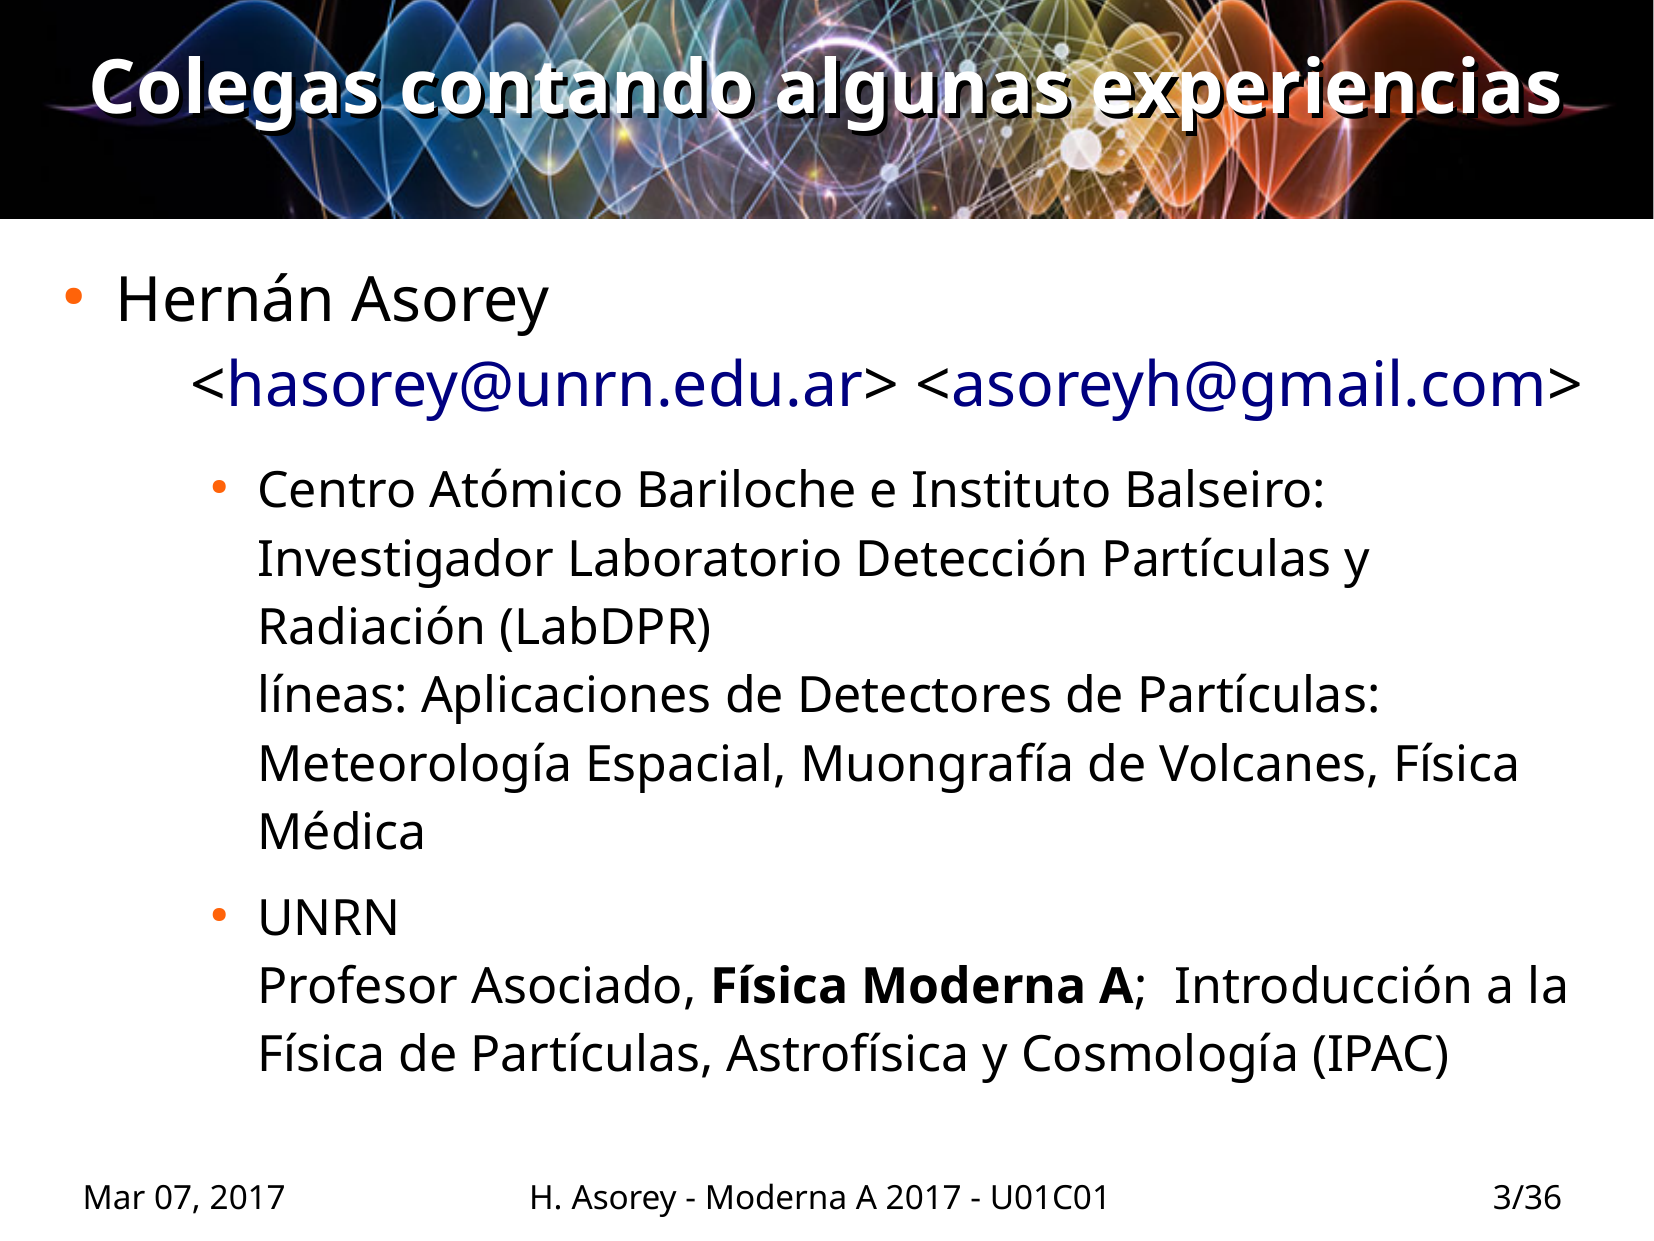

# Colegas contando algunas experiencias
Hernán Asorey
	<hasorey@unrn.edu.ar> <asoreyh@gmail.com>
Centro Atómico Bariloche e Instituto Balseiro:
Investigador Laboratorio Detección Partículas y Radiación (LabDPR)
líneas: Aplicaciones de Detectores de Partículas: Meteorología Espacial, Muongrafía de Volcanes, Física Médica
UNRN
Profesor Asociado, Física Moderna A; Introducción a la Física de Partículas, Astrofísica y Cosmología (IPAC)
Mar 07, 2017
H. Asorey - Moderna A 2017 - U01C01
3